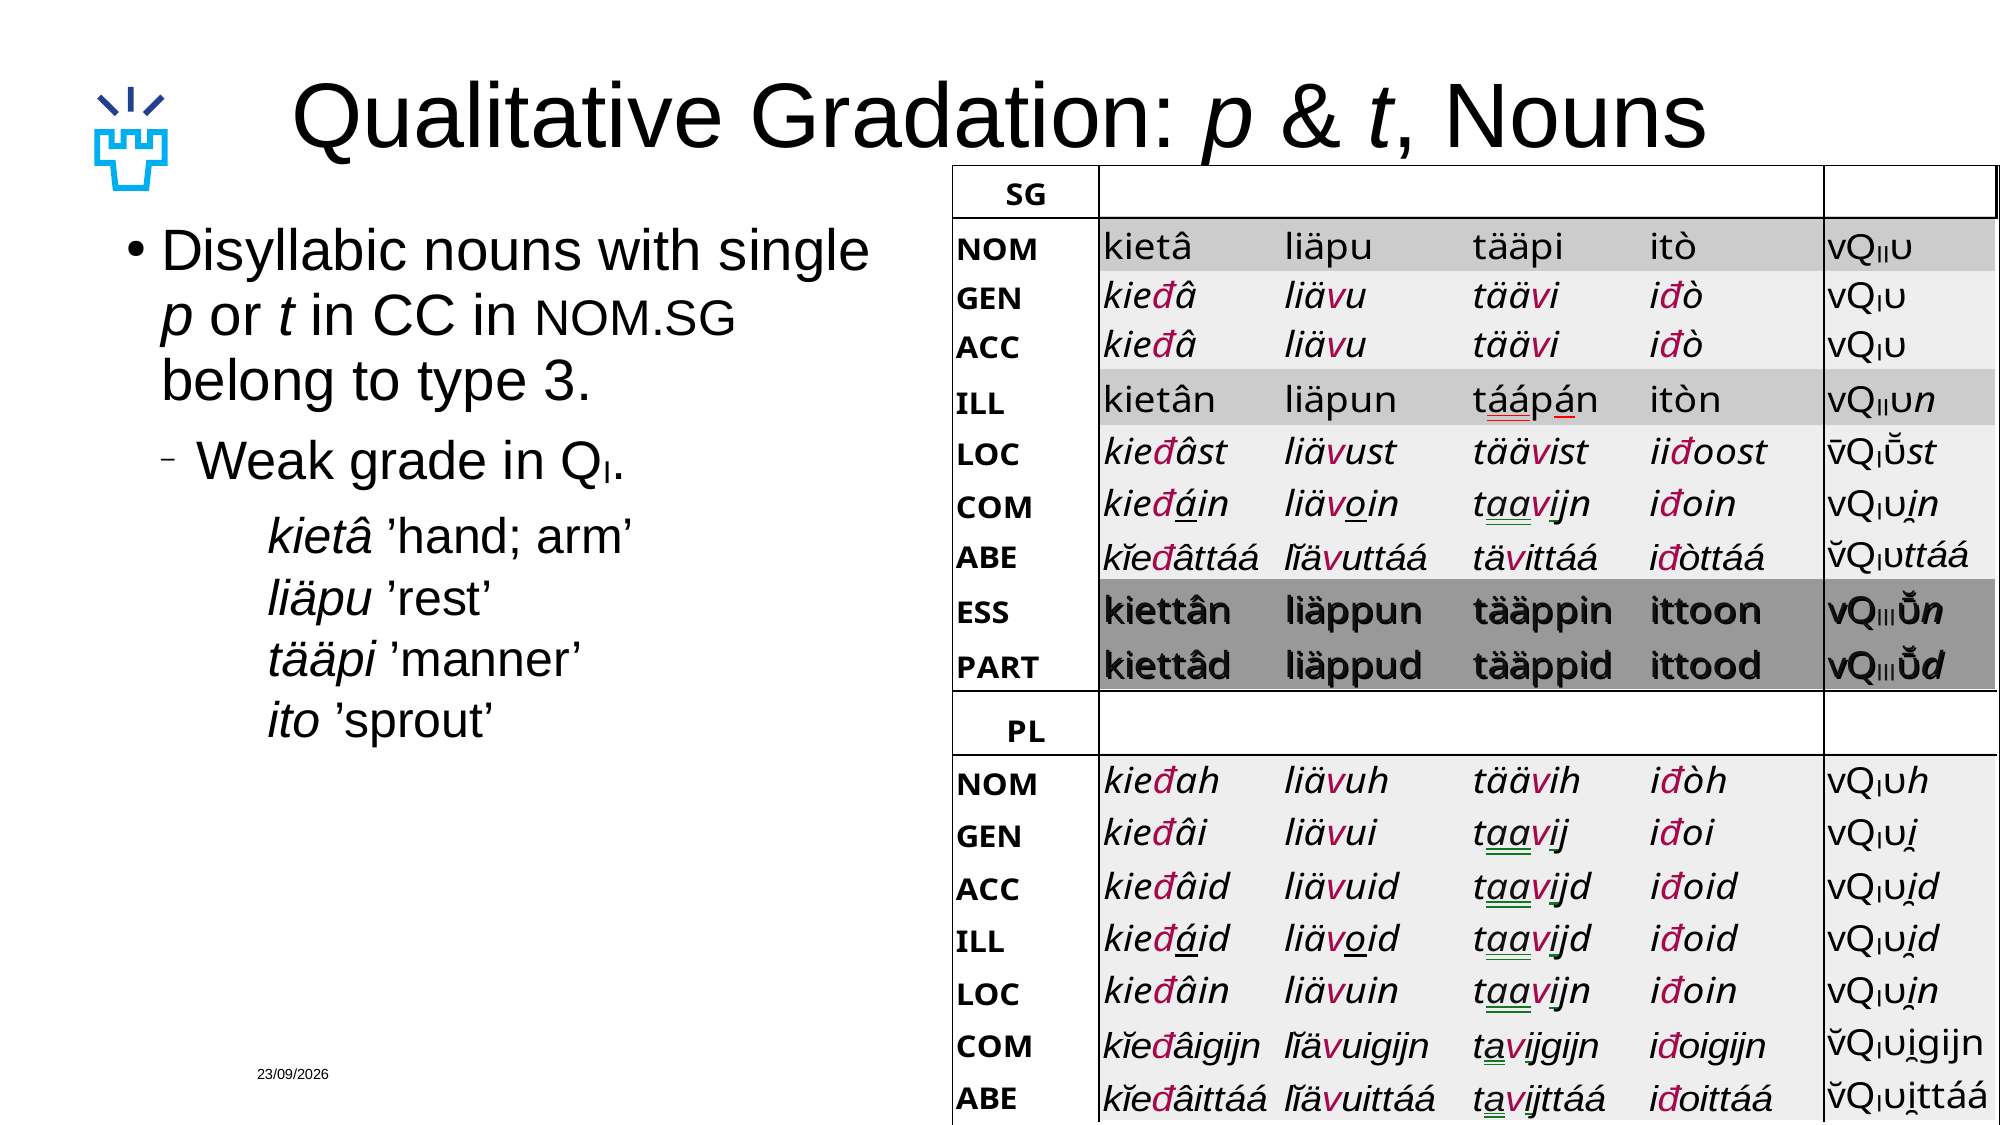

Qualitative Gradation: p & t, Nouns
# Disyllabic nouns with single p or t in CC in NOM.SG belong to type 3.
Weak grade in QI.
Disyllabic nouns with single
p or t in CC in NOM.SG
belong to type 3.
Weak grade in QI.
kietâ ’hand; arm’
liäpu ’rest’
tääpi ’manner’
ito ’sprout’
https://github.com/tkoukkar/anaraskiela/blob/master/Koukkari_Tuomas-CIFUXIII-oovdanpyehtim.pdf